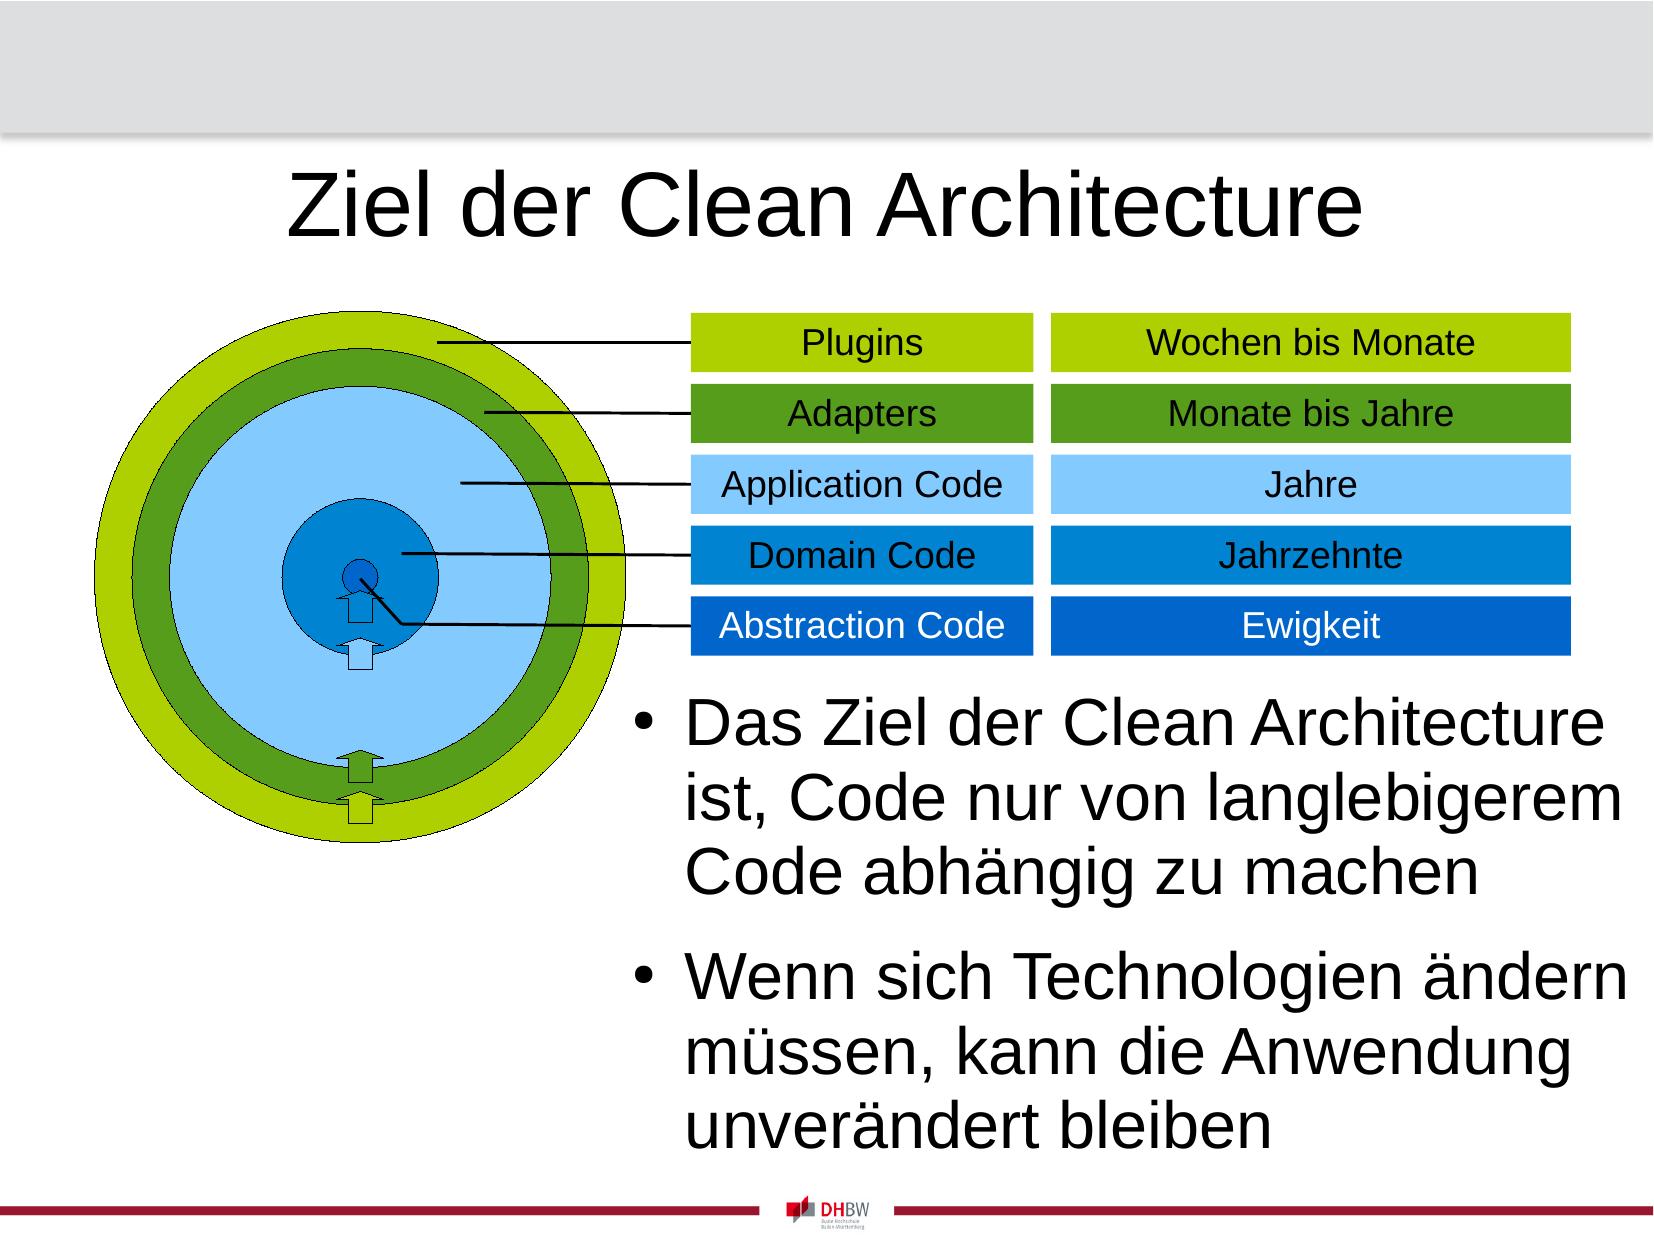

# Ziel der Clean Architecture
Plugins
Wochen bis Monate
Adapters
Monate bis Jahre
Application Code
Jahre
Domain Code
Jahrzehnte
Abstraction Code
Ewigkeit
Das Ziel der Clean Architecture ist, Code nur von langlebigerem Code abhängig zu machen
Wenn sich Technologien ändern müssen, kann die Anwendung unverändert bleiben